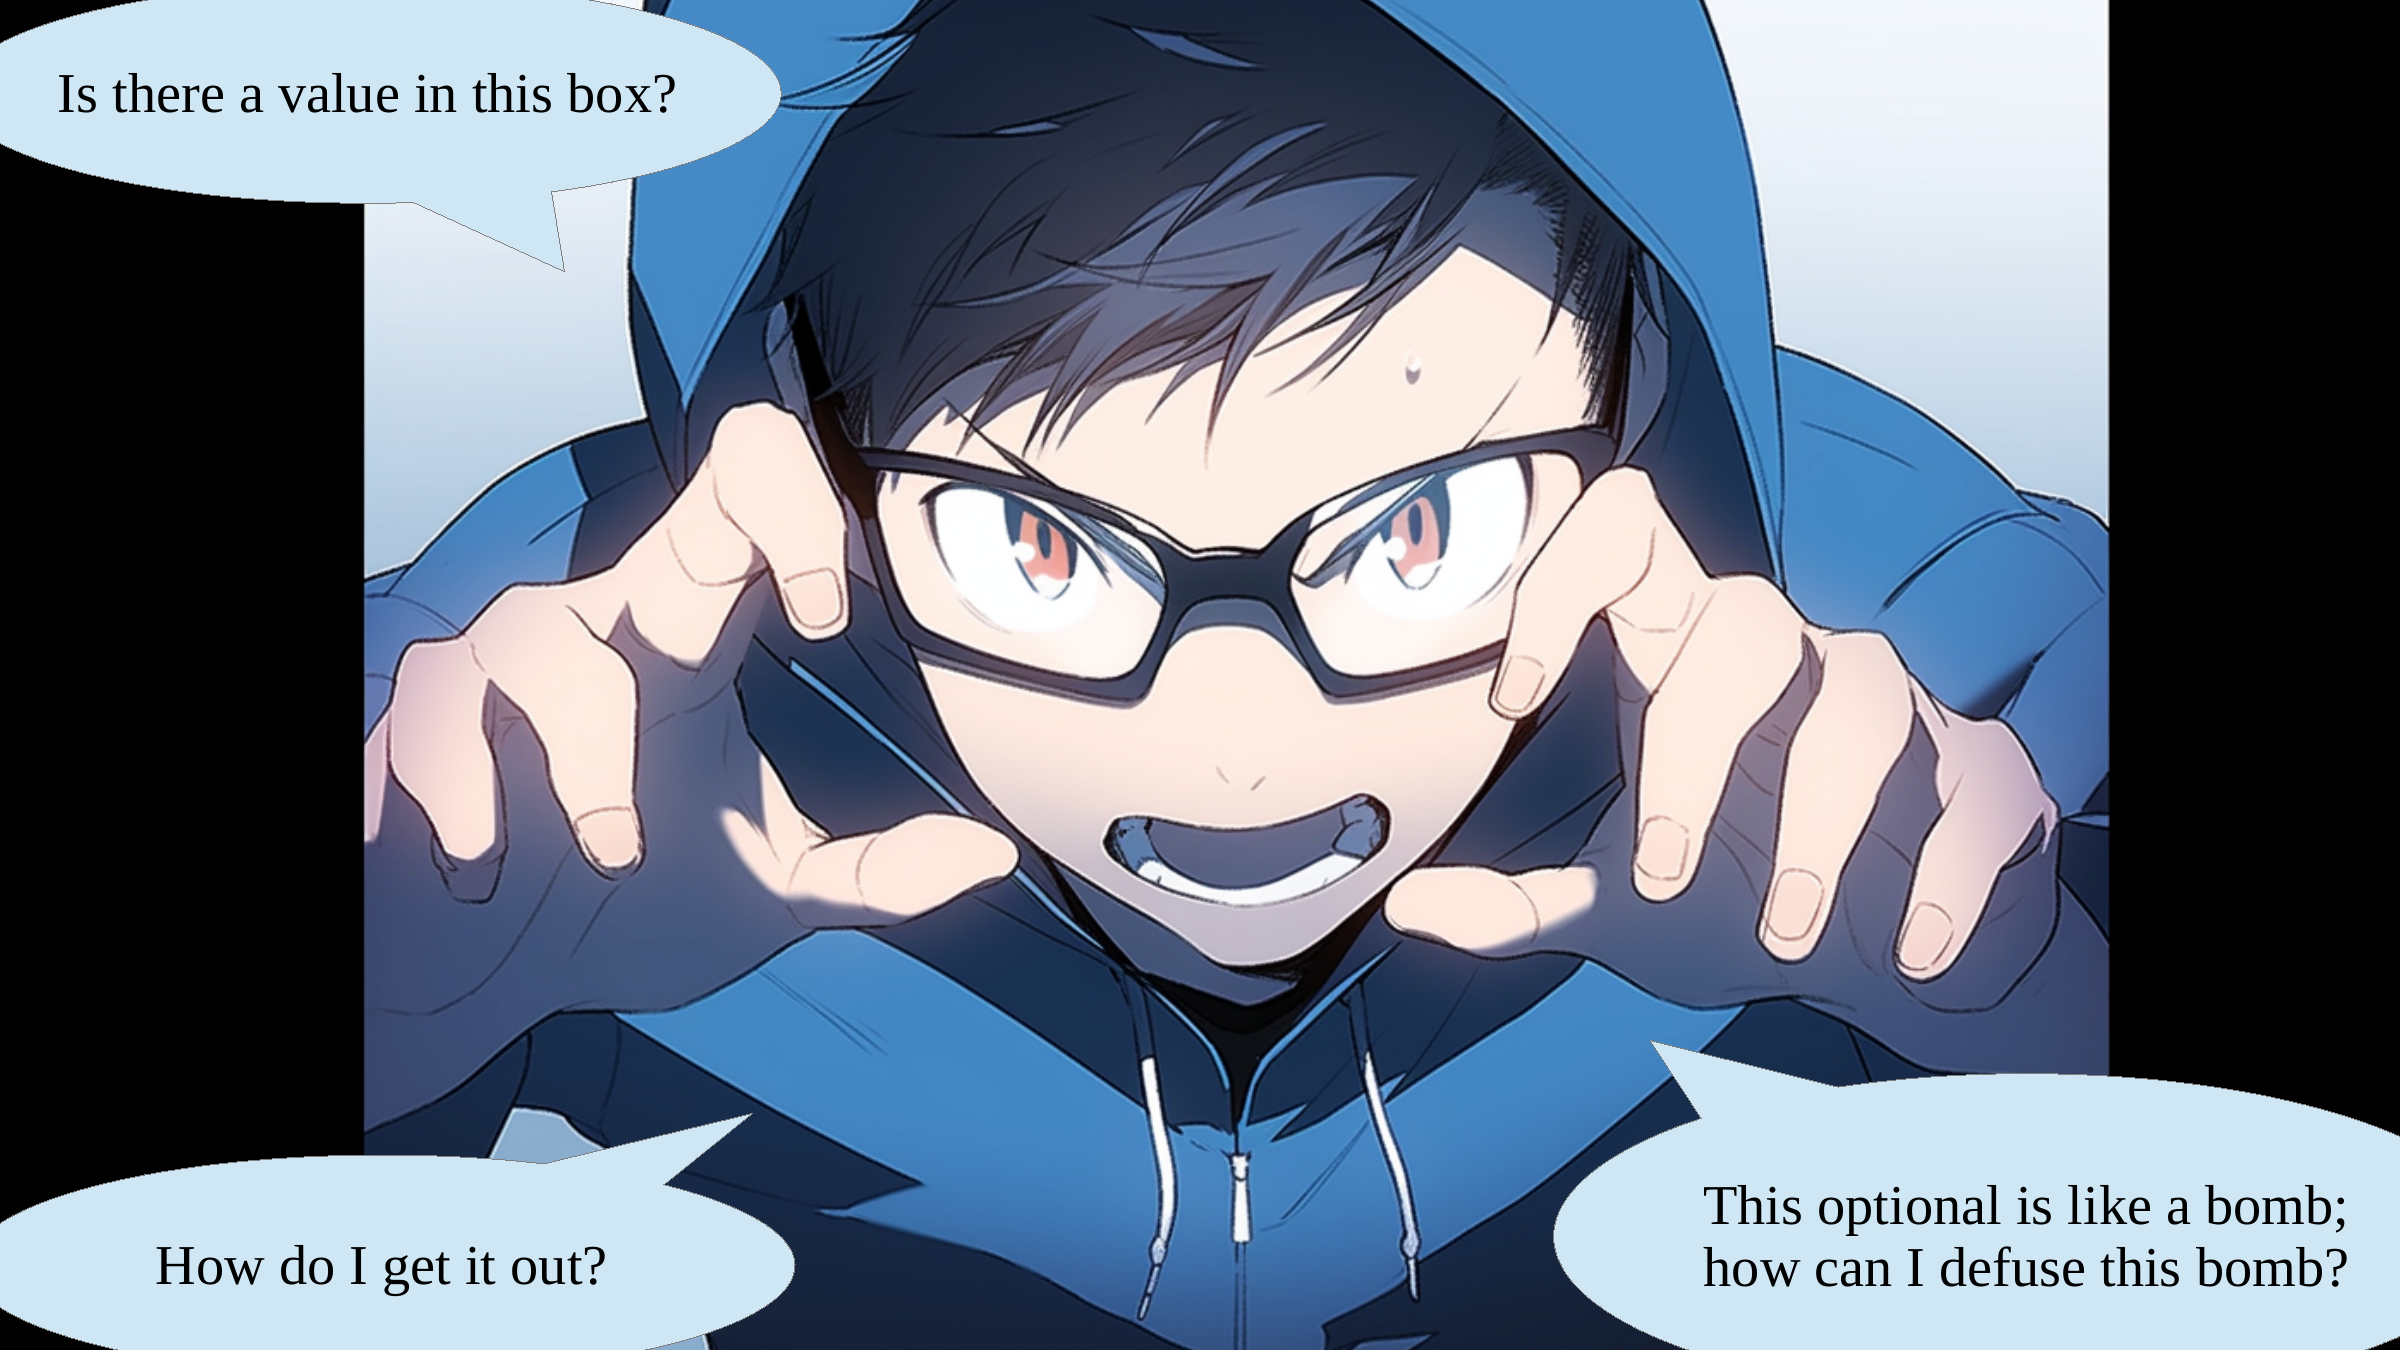

Is there a value in this box?
This optional is like a bomb;
how can I defuse this bomb?
How do I get it out?